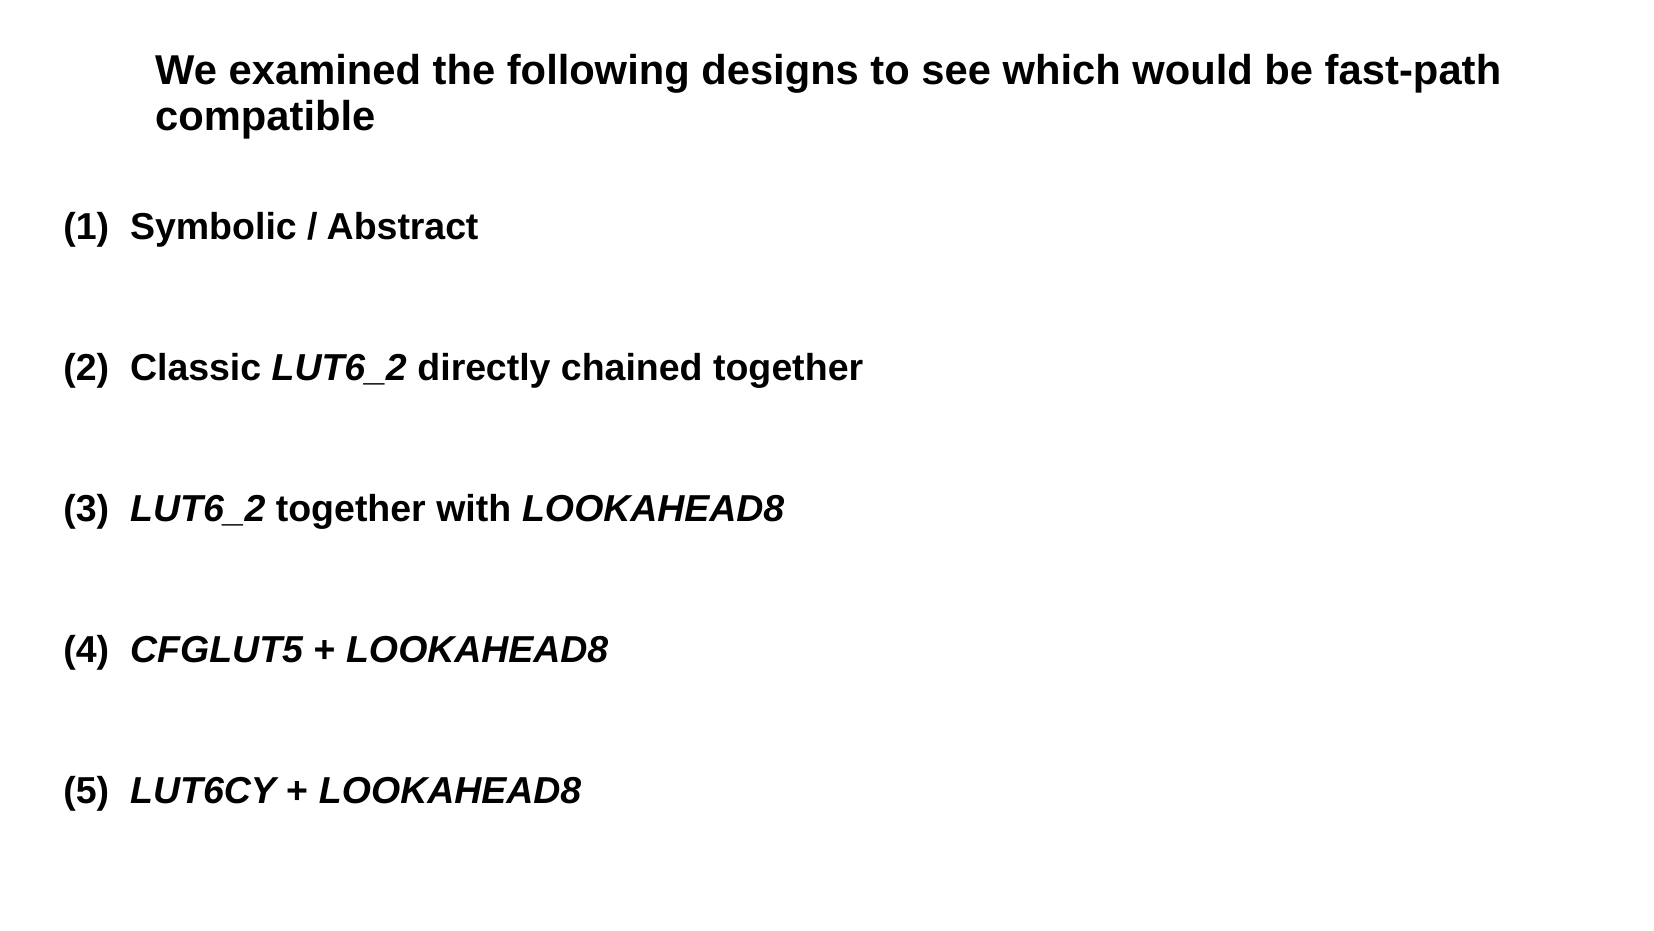

We examined the following designs to see which would be fast-path compatible
 Symbolic / Abstract
 Classic LUT6_2 directly chained together
 LUT6_2 together with LOOKAHEAD8
 CFGLUT5 + LOOKAHEAD8
 LUT6CY + LOOKAHEAD8